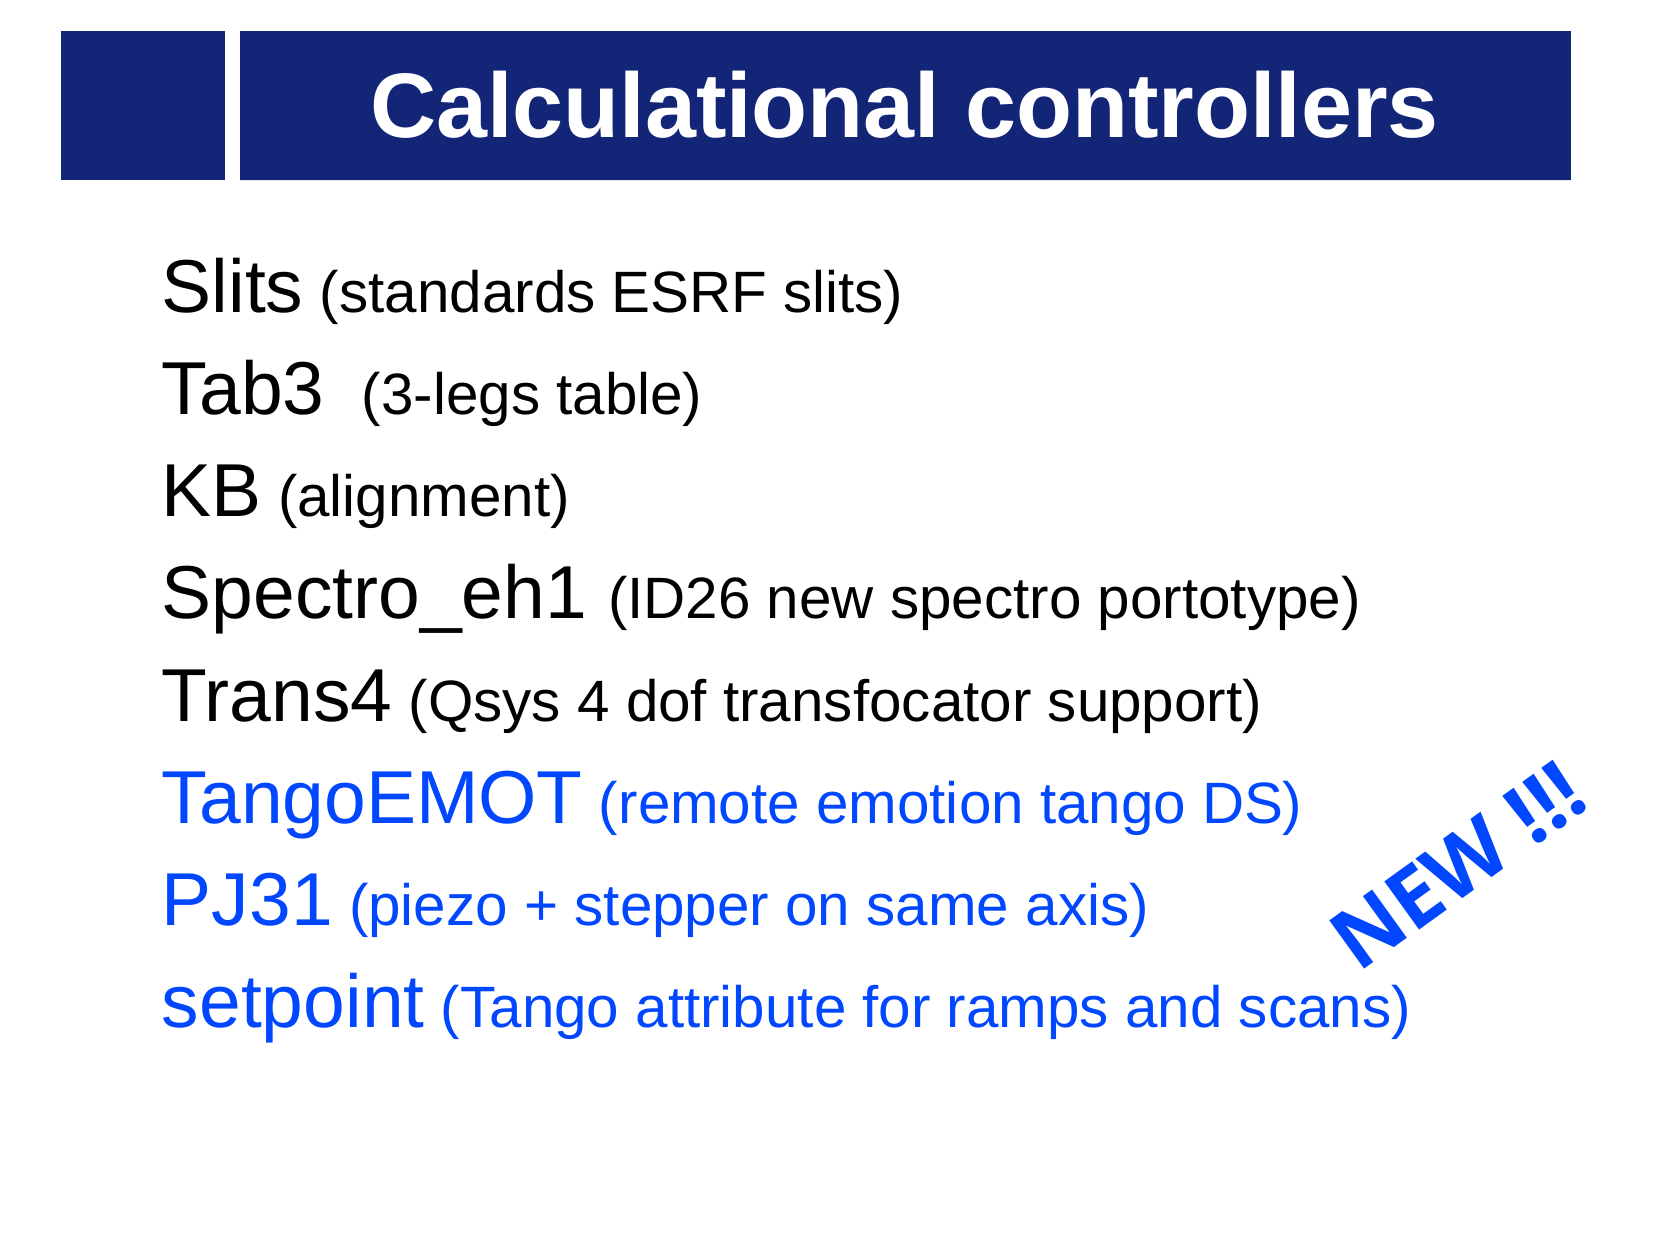

# Calculational controllers
Slits (standards ESRF slits)
Tab3 (3-legs table)
KB (alignment)
Spectro_eh1 (ID26 new spectro portotype)
Trans4 (Qsys 4 dof transfocator support)
TangoEMOT (remote emotion tango DS)
PJ31 (piezo + stepper on same axis)
setpoint (Tango attribute for ramps and scans)
NEW !!!